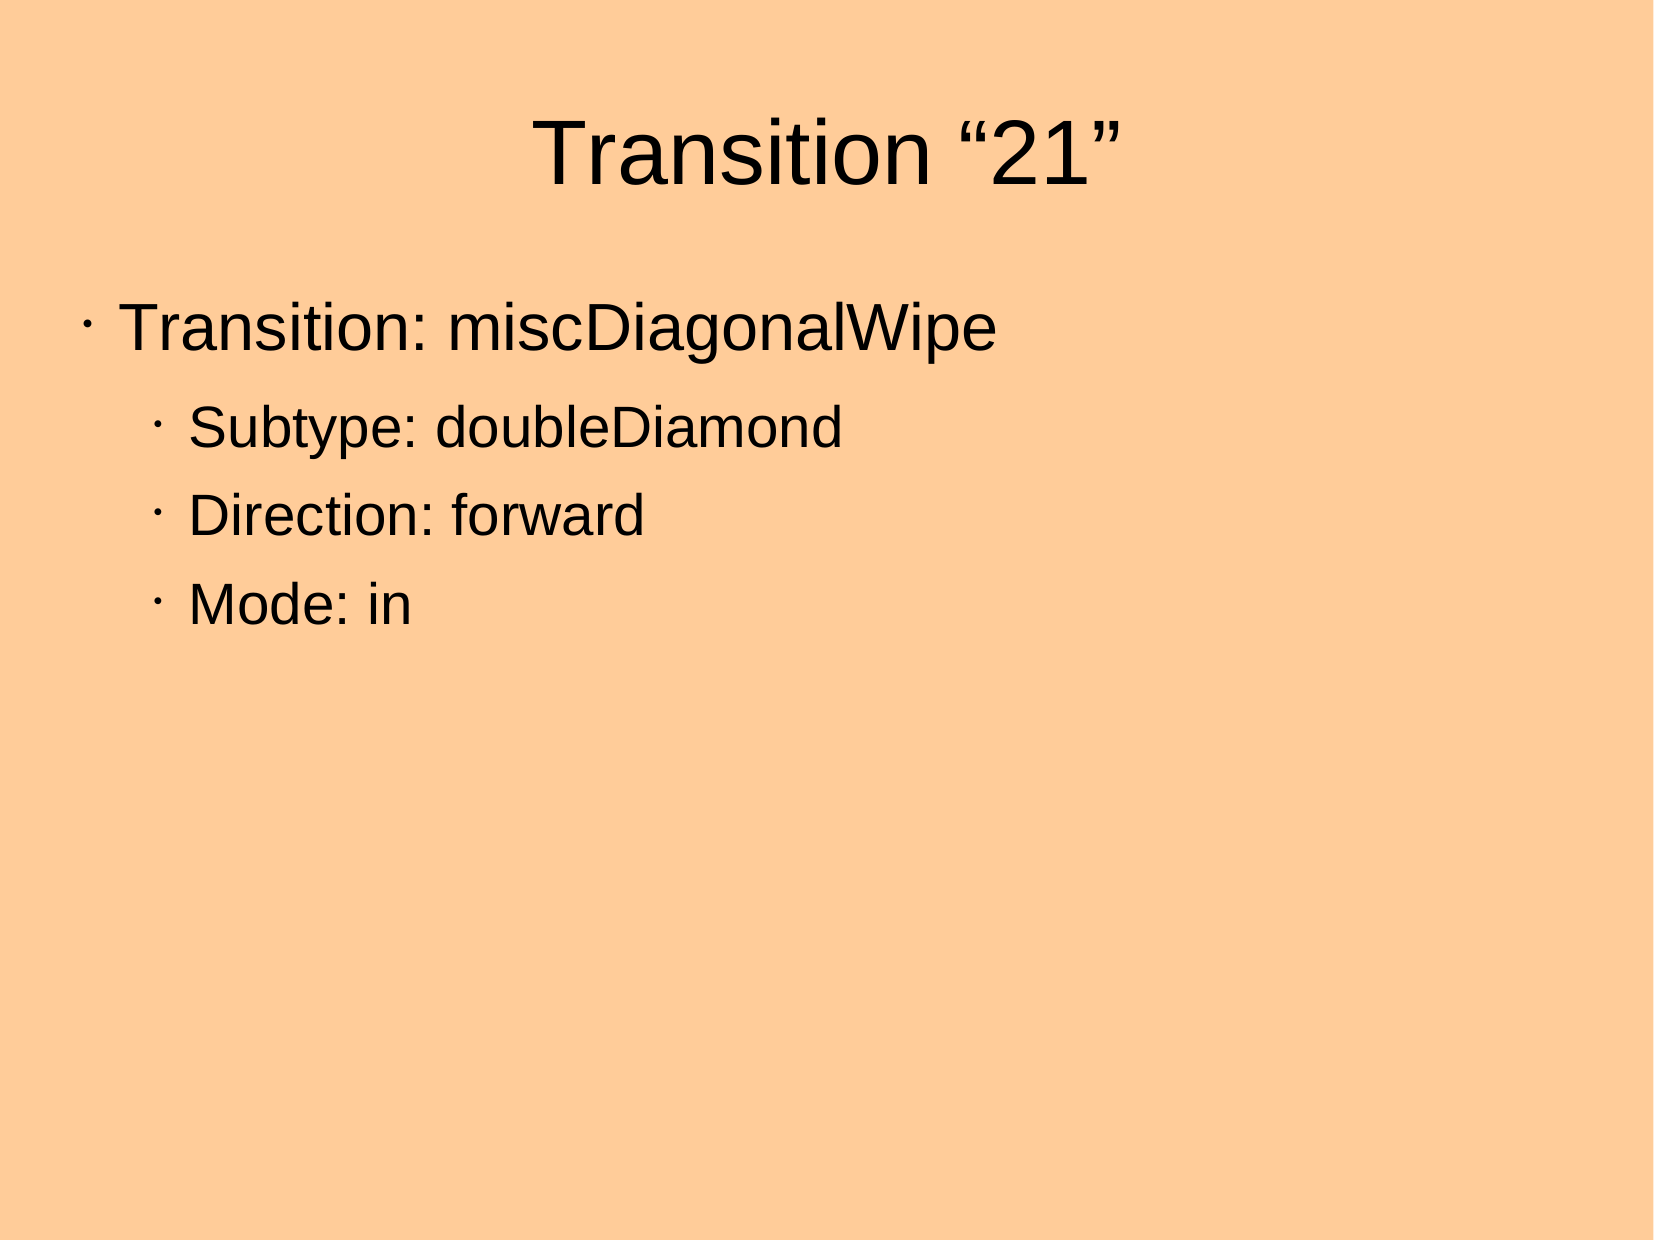

# Transition “21”
Transition: miscDiagonalWipe
Subtype: doubleDiamond
Direction: forward
Mode: in